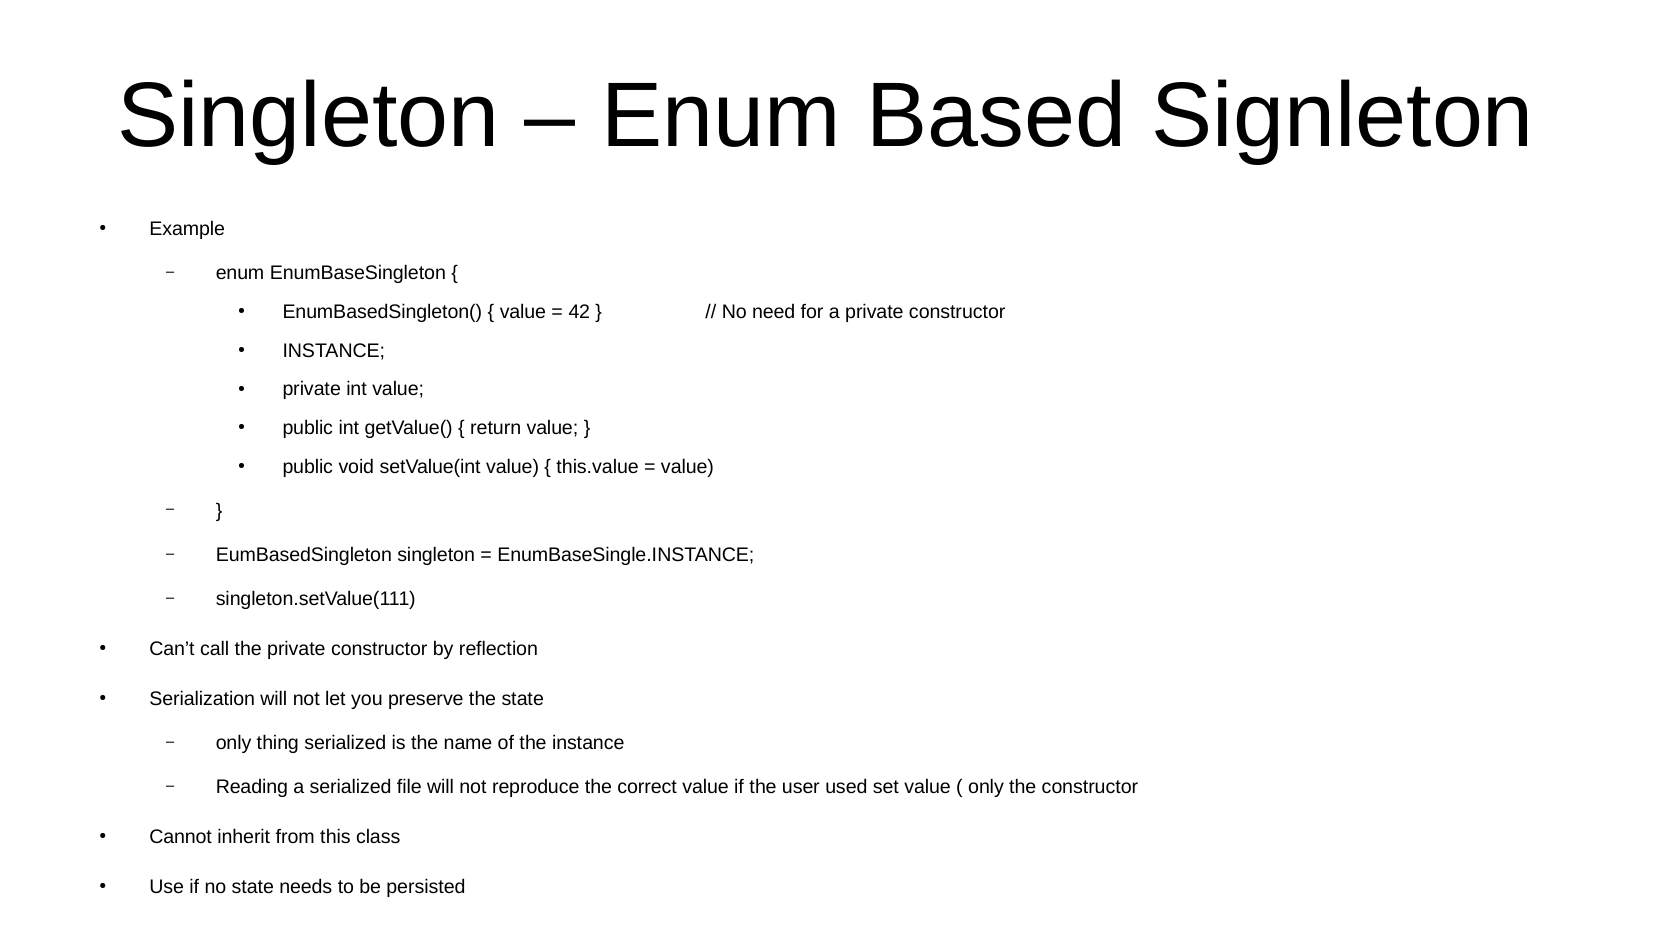

# Singleton – Enum Based Signleton
Example
enum EnumBaseSingleton {
EnumBasedSingleton() { value = 42 }				// No need for a private constructor
INSTANCE;
private int value;
public int getValue() { return value; }
public void setValue(int value) { this.value = value)
}
EumBasedSingleton singleton = EnumBaseSingle.INSTANCE;
singleton.setValue(111)
Can’t call the private constructor by reflection
Serialization will not let you preserve the state
only thing serialized is the name of the instance
Reading a serialized file will not reproduce the correct value if the user used set value ( only the constructor
Cannot inherit from this class
Use if no state needs to be persisted